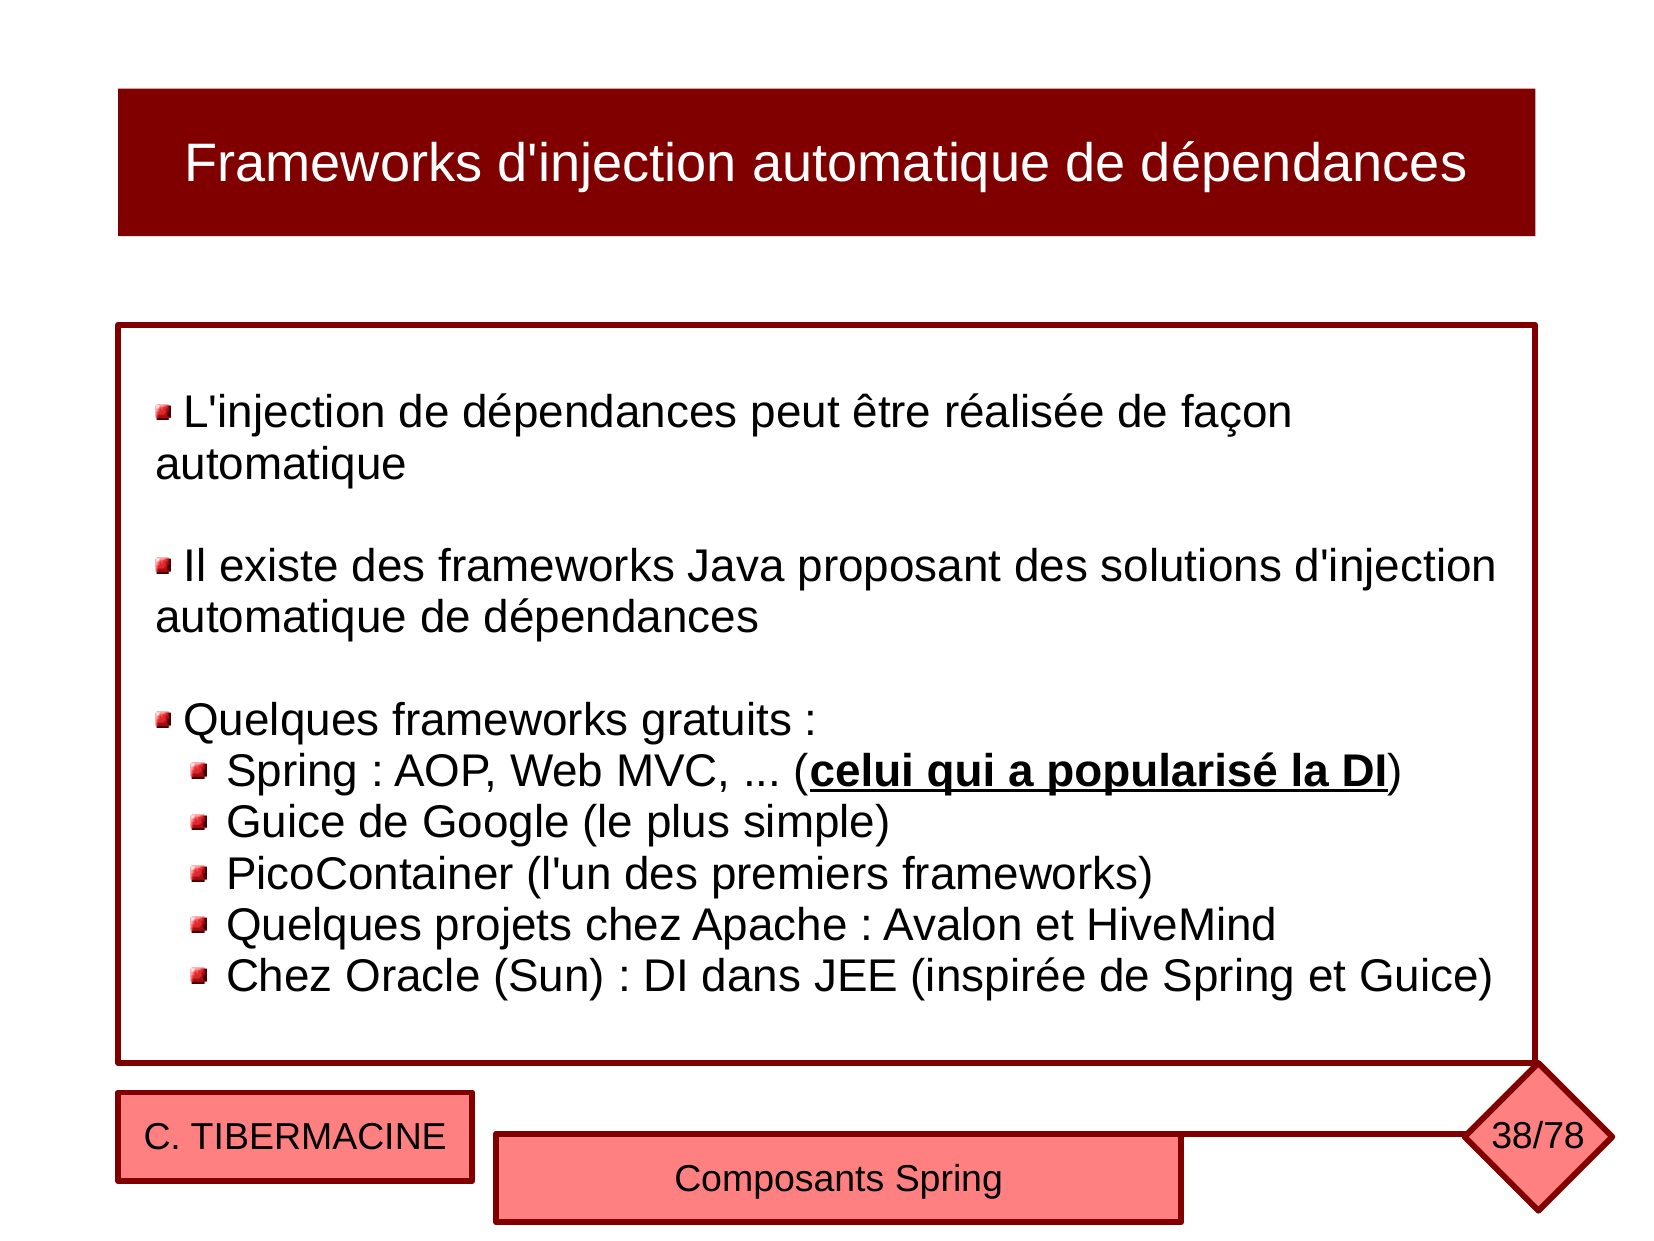

Frameworks d'injection automatique de dépendances
 L'injection de dépendances peut être réalisée de façon
automatique
 Il existe des frameworks Java proposant des solutions d'injection
automatique de dépendances
 Quelques frameworks gratuits :
Spring : AOP, Web MVC, ... (celui qui a popularisé la DI)
Guice de Google (le plus simple)
PicoContainer (l'un des premiers frameworks)
Quelques projets chez Apache : Avalon et HiveMind
Chez Oracle (Sun) : DI dans JEE (inspirée de Spring et Guice)
C. TIBERMACINE
Composants Spring